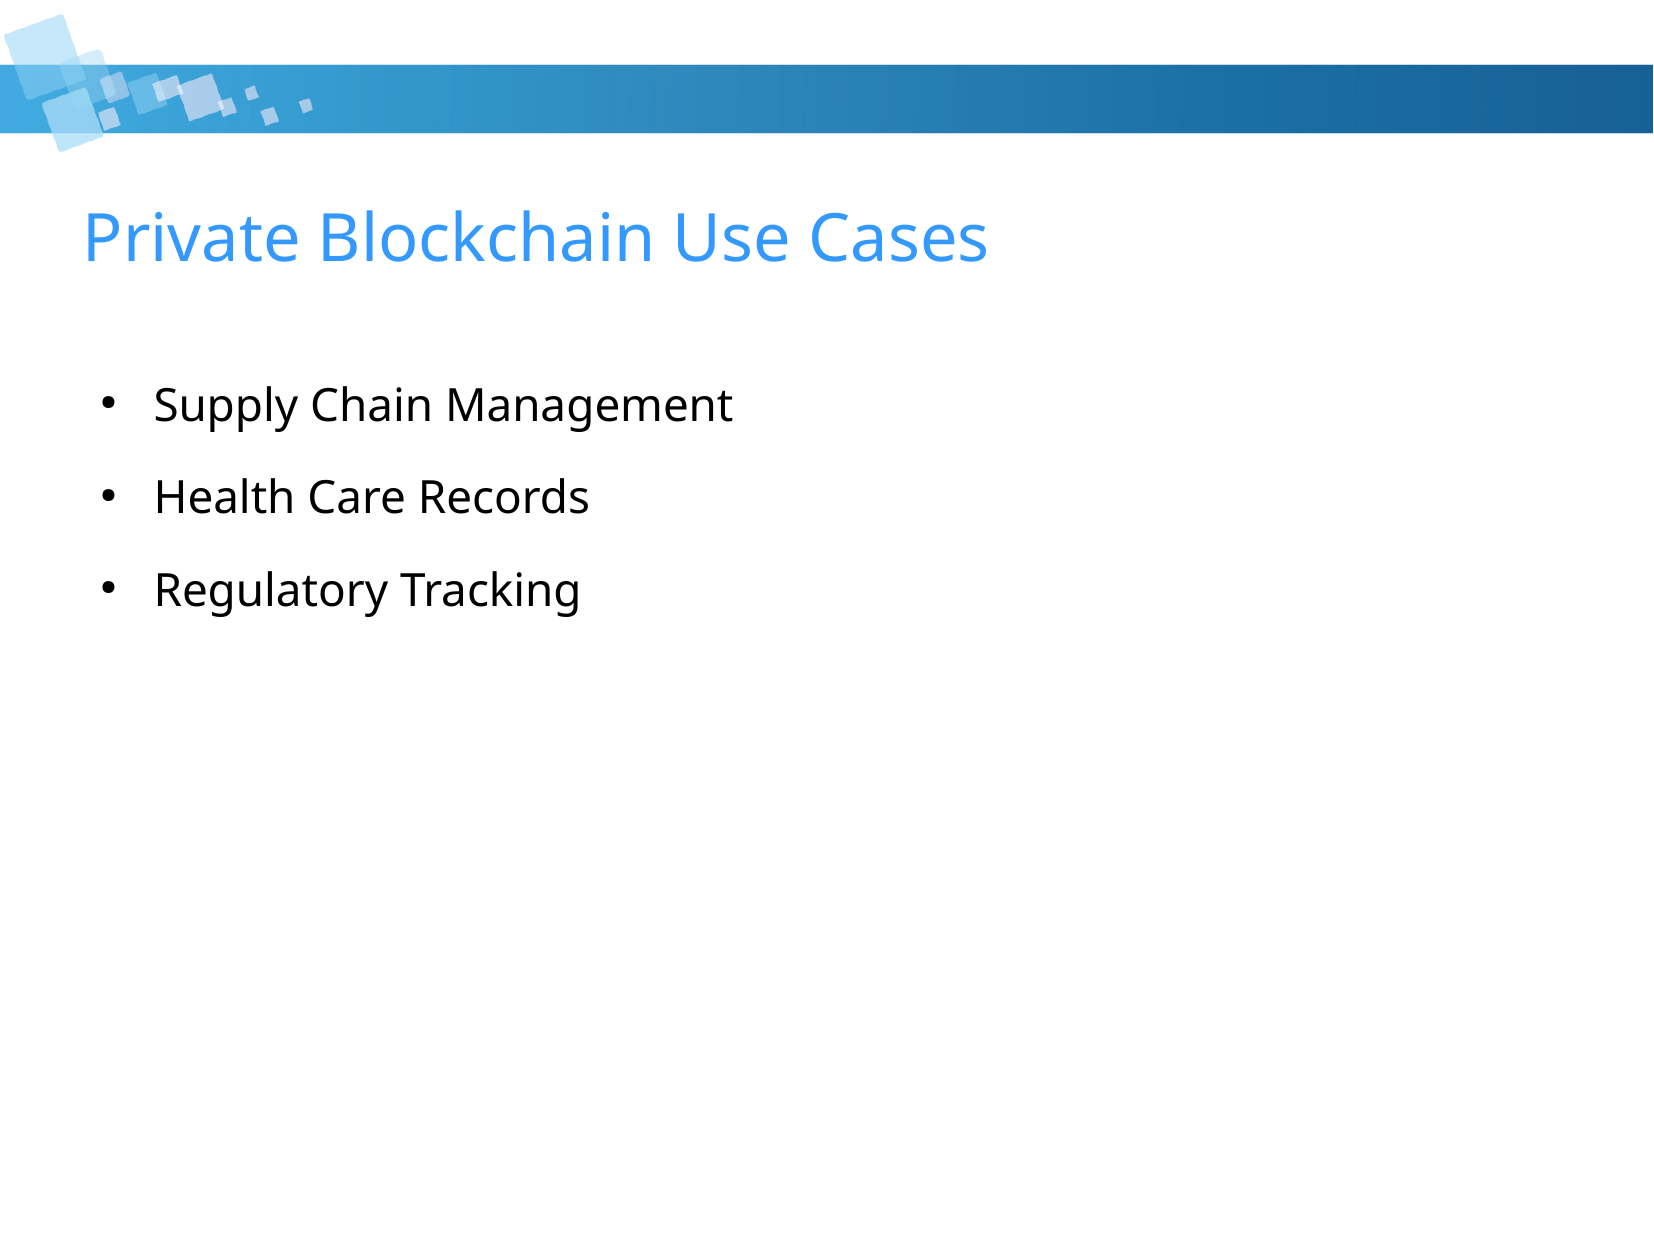

# Private Blockchain Use Cases
Supply Chain Management
Health Care Records
Regulatory Tracking